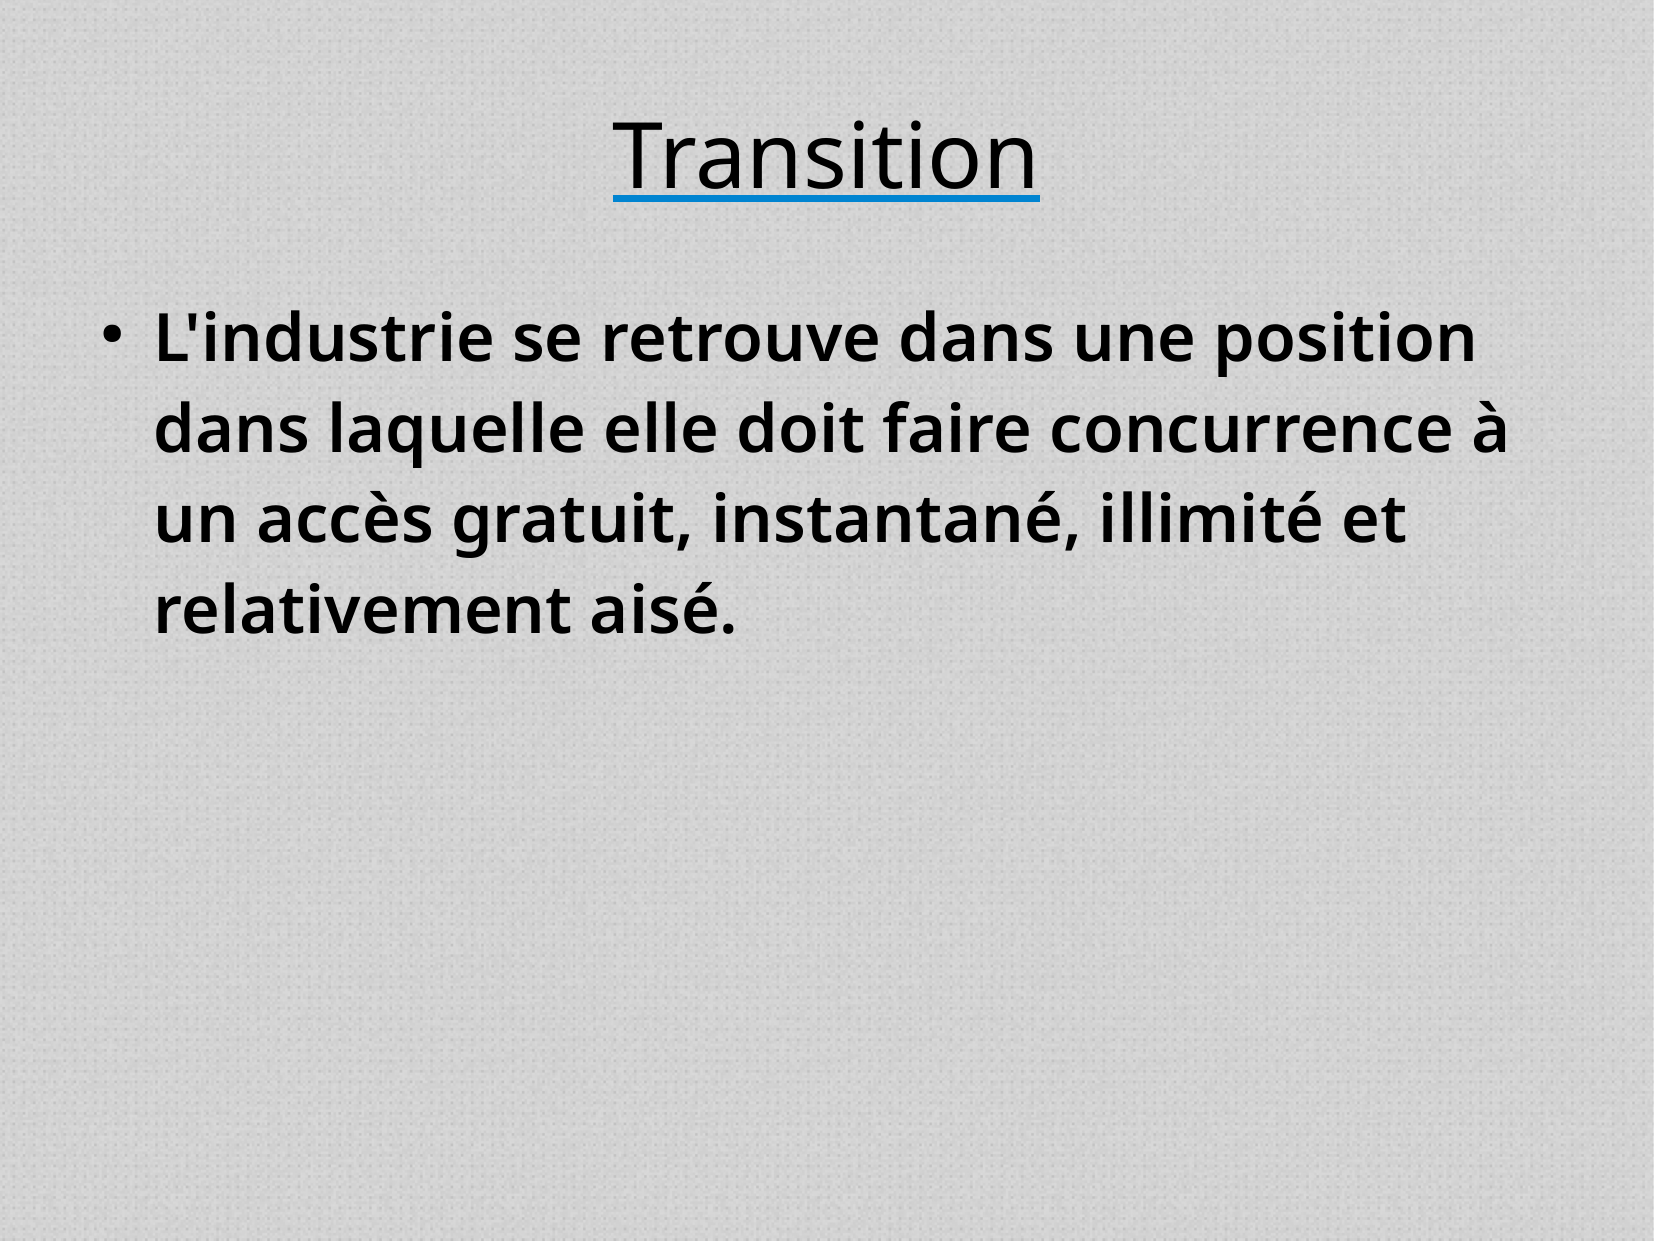

# Transition
L'industrie se retrouve dans une position dans laquelle elle doit faire concurrence à un accès gratuit, instantané, illimité et relativement aisé.